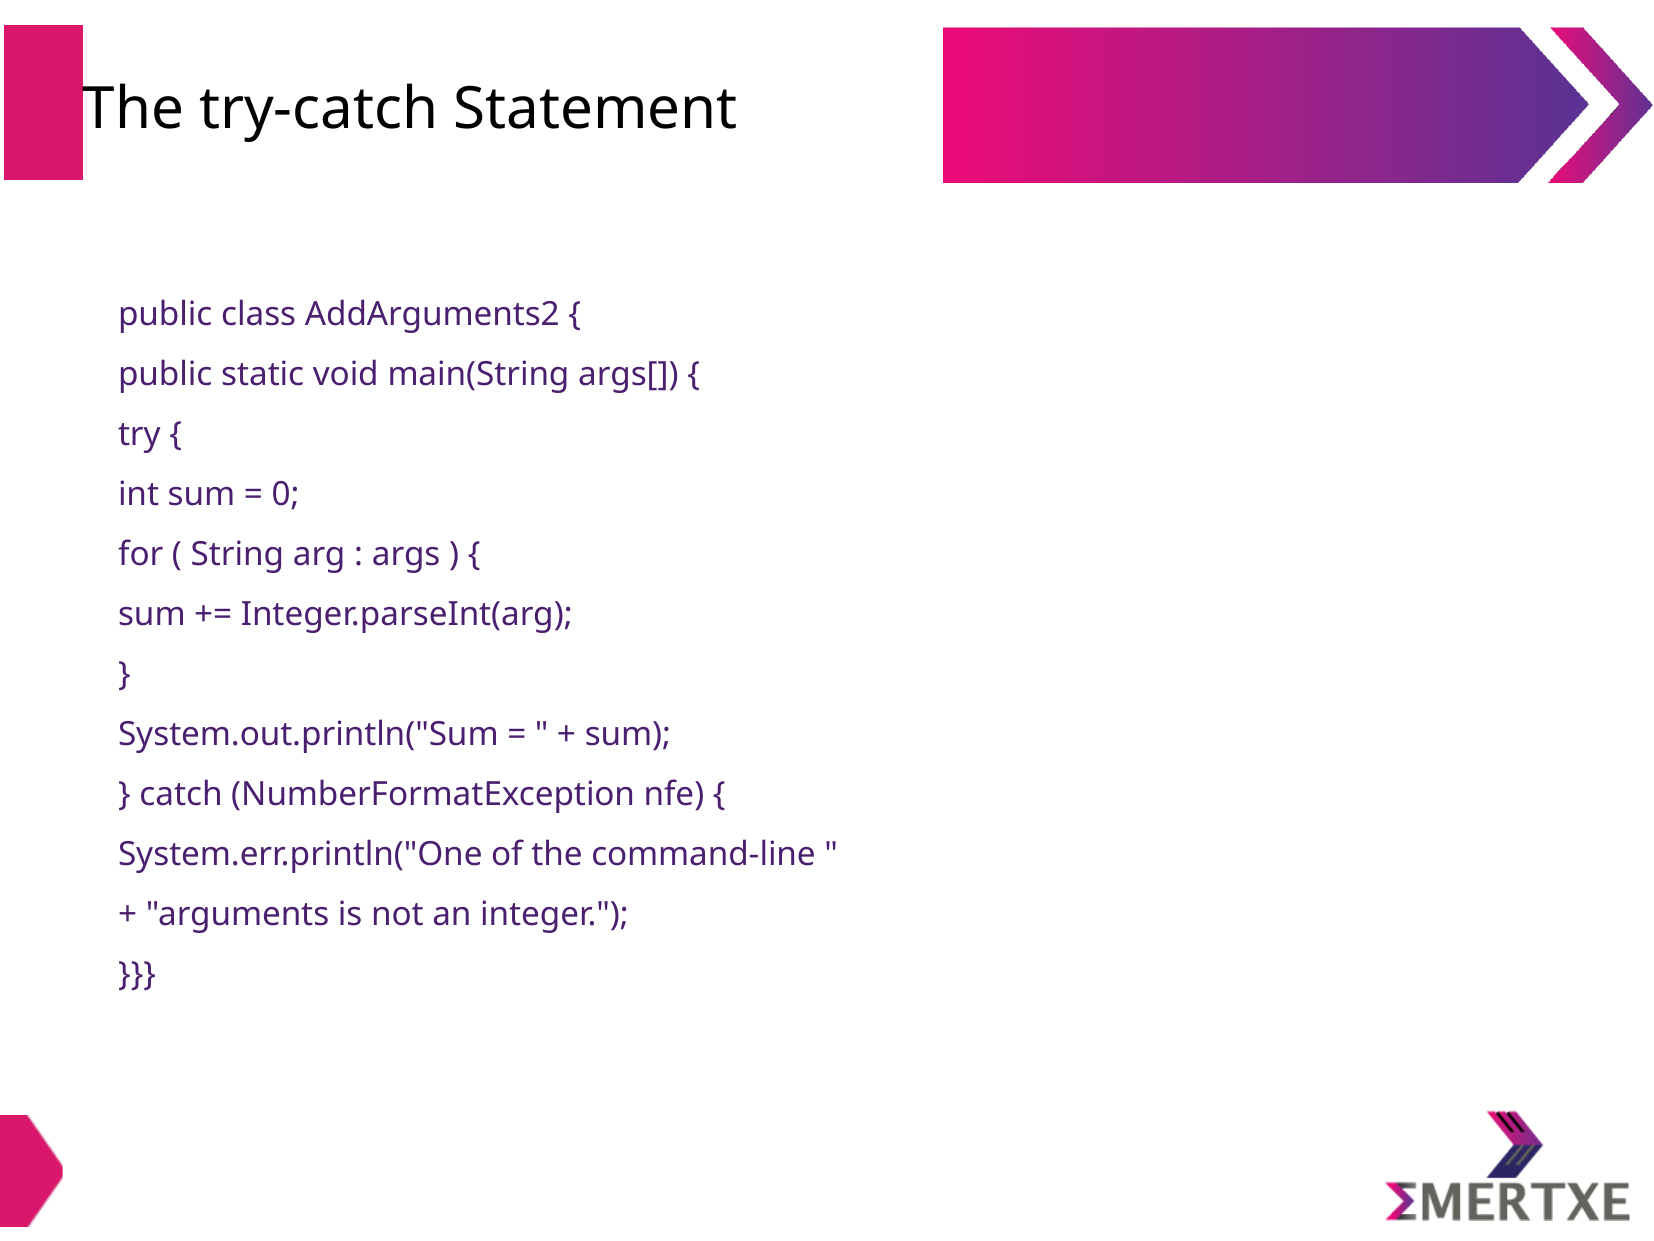

# The try-catch Statement
public class AddArguments2 {
public static void main(String args[]) {
try {
int sum = 0;
for ( String arg : args ) {
sum += Integer.parseInt(arg);
}
System.out.println("Sum = " + sum);
} catch (NumberFormatException nfe) {
System.err.println("One of the command-line "
+ "arguments is not an integer.");
}}}